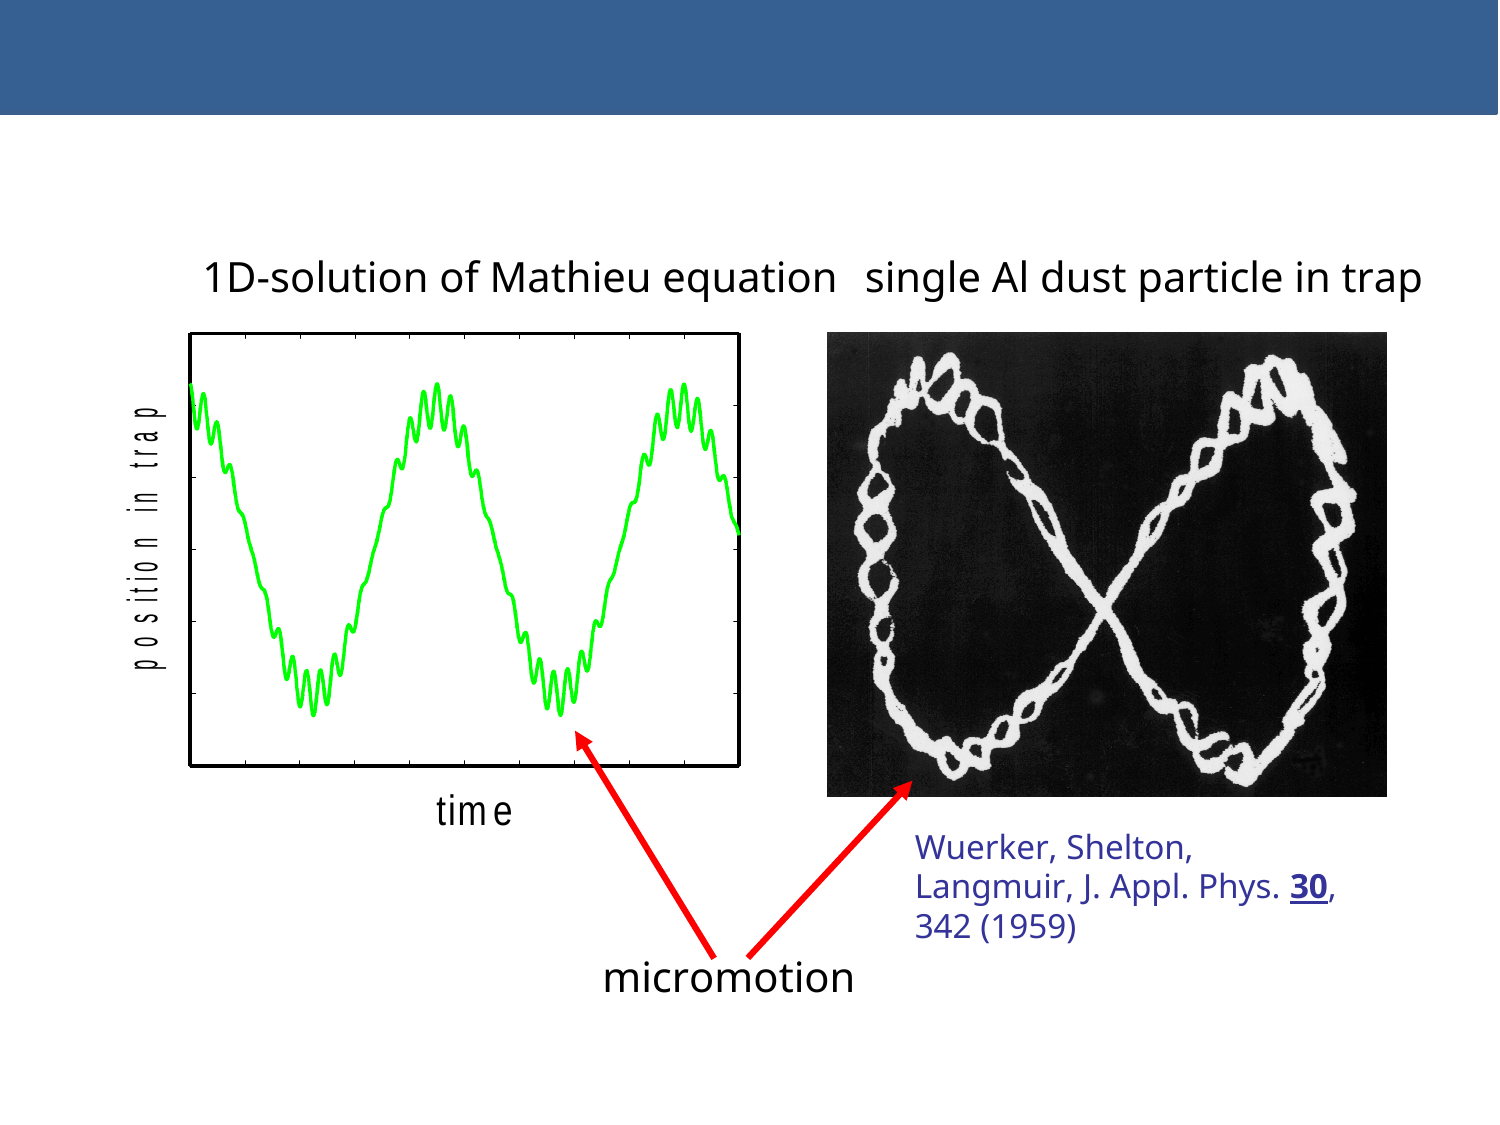

#
1D-solution of Mathieu equation
single Al dust particle in trap
Wuerker, Shelton, Langmuir, J. Appl. Phys. 30, 342 (1959)
micromotion